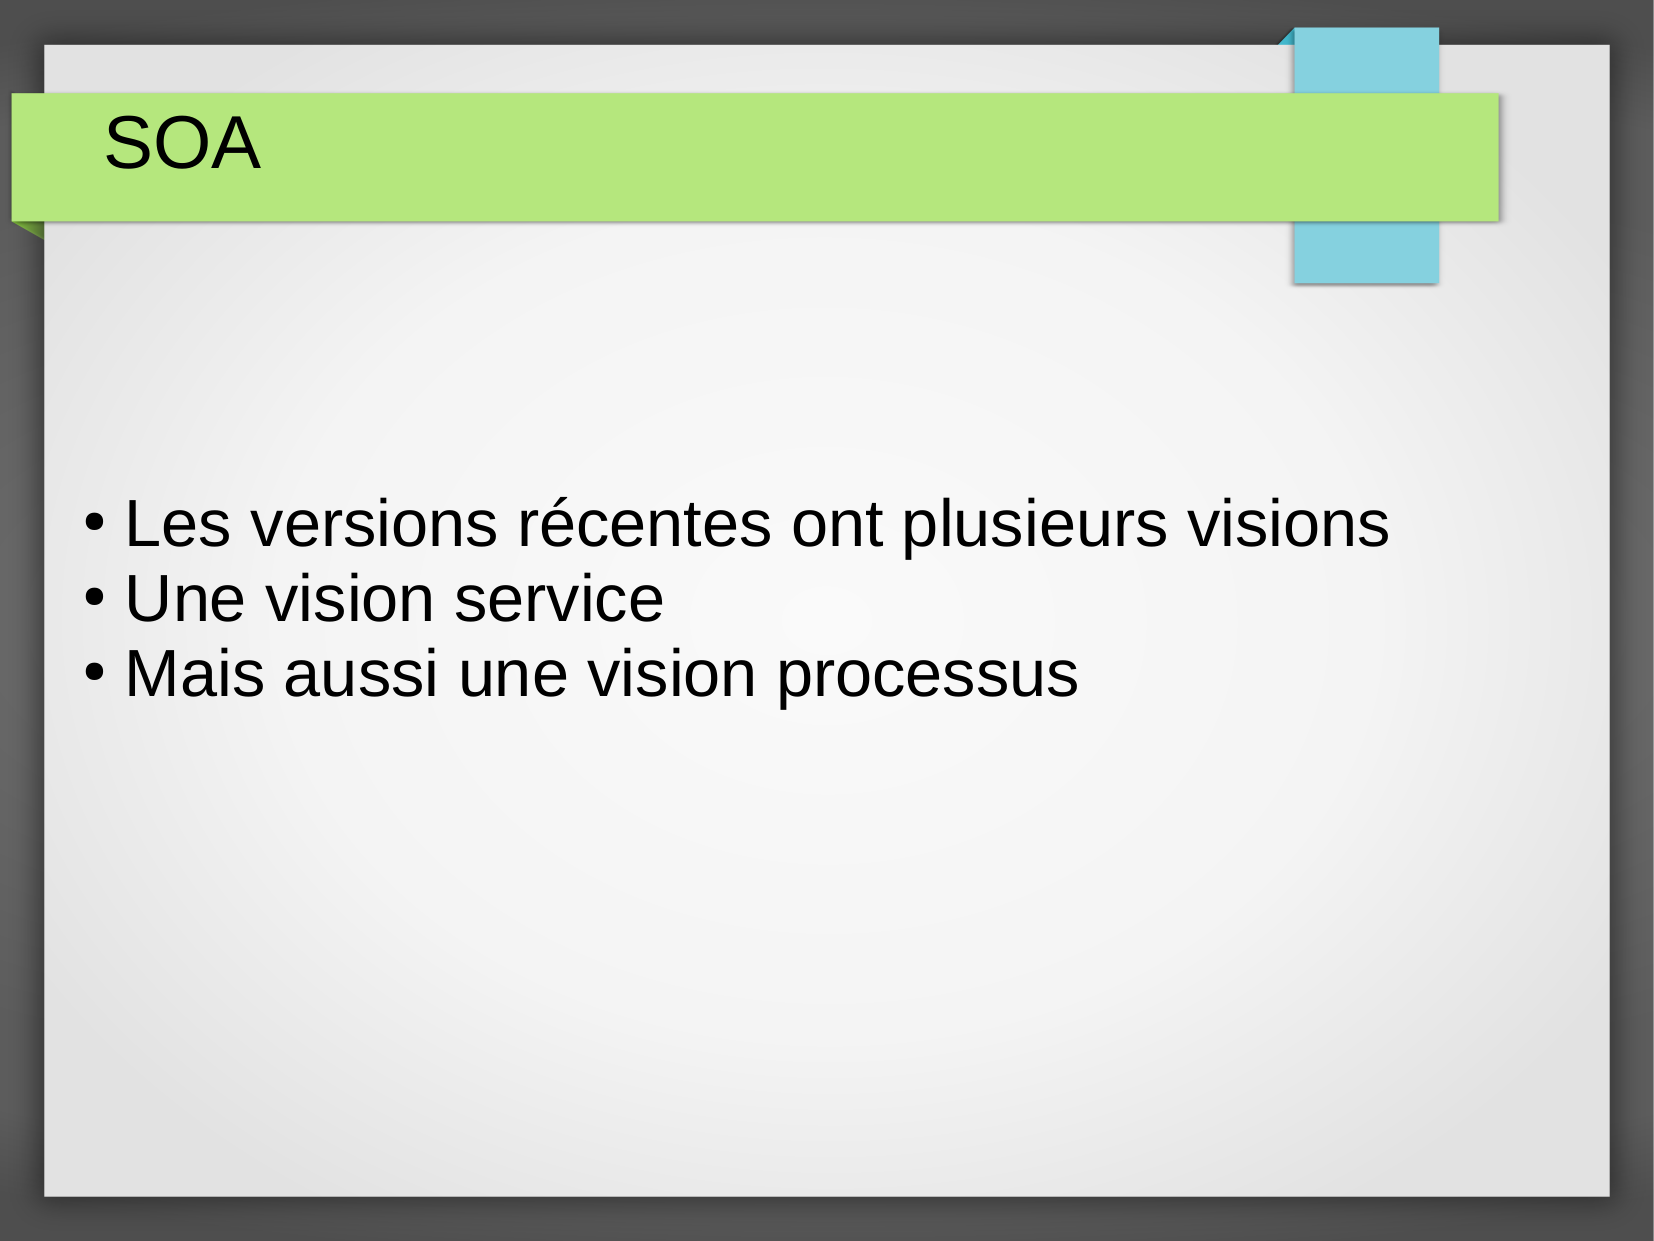

# SOA
 Les versions récentes ont plusieurs visions
 Une vision service
 Mais aussi une vision processus